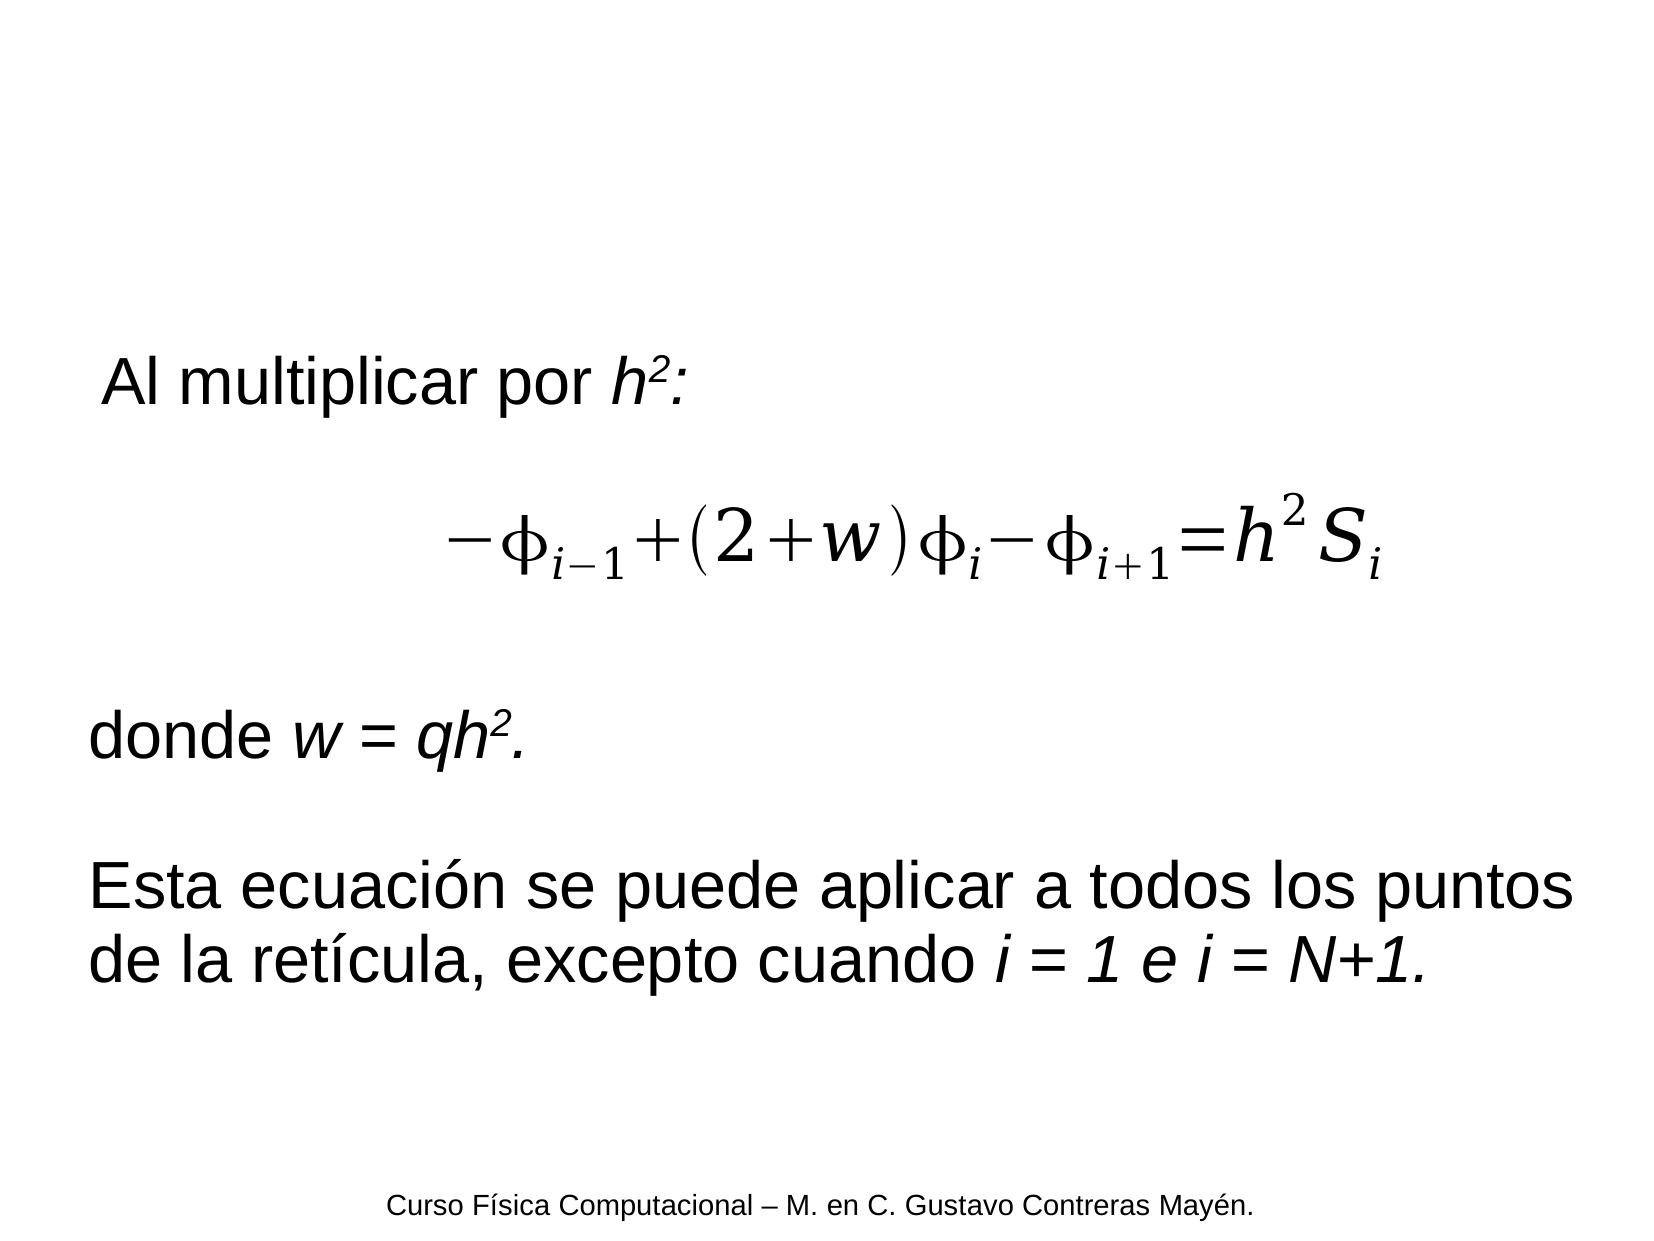

#
 Al multiplicar por h2:
donde w = qh2.
Esta ecuación se puede aplicar a todos los puntos de la retícula, excepto cuando i = 1 e i = N+1.